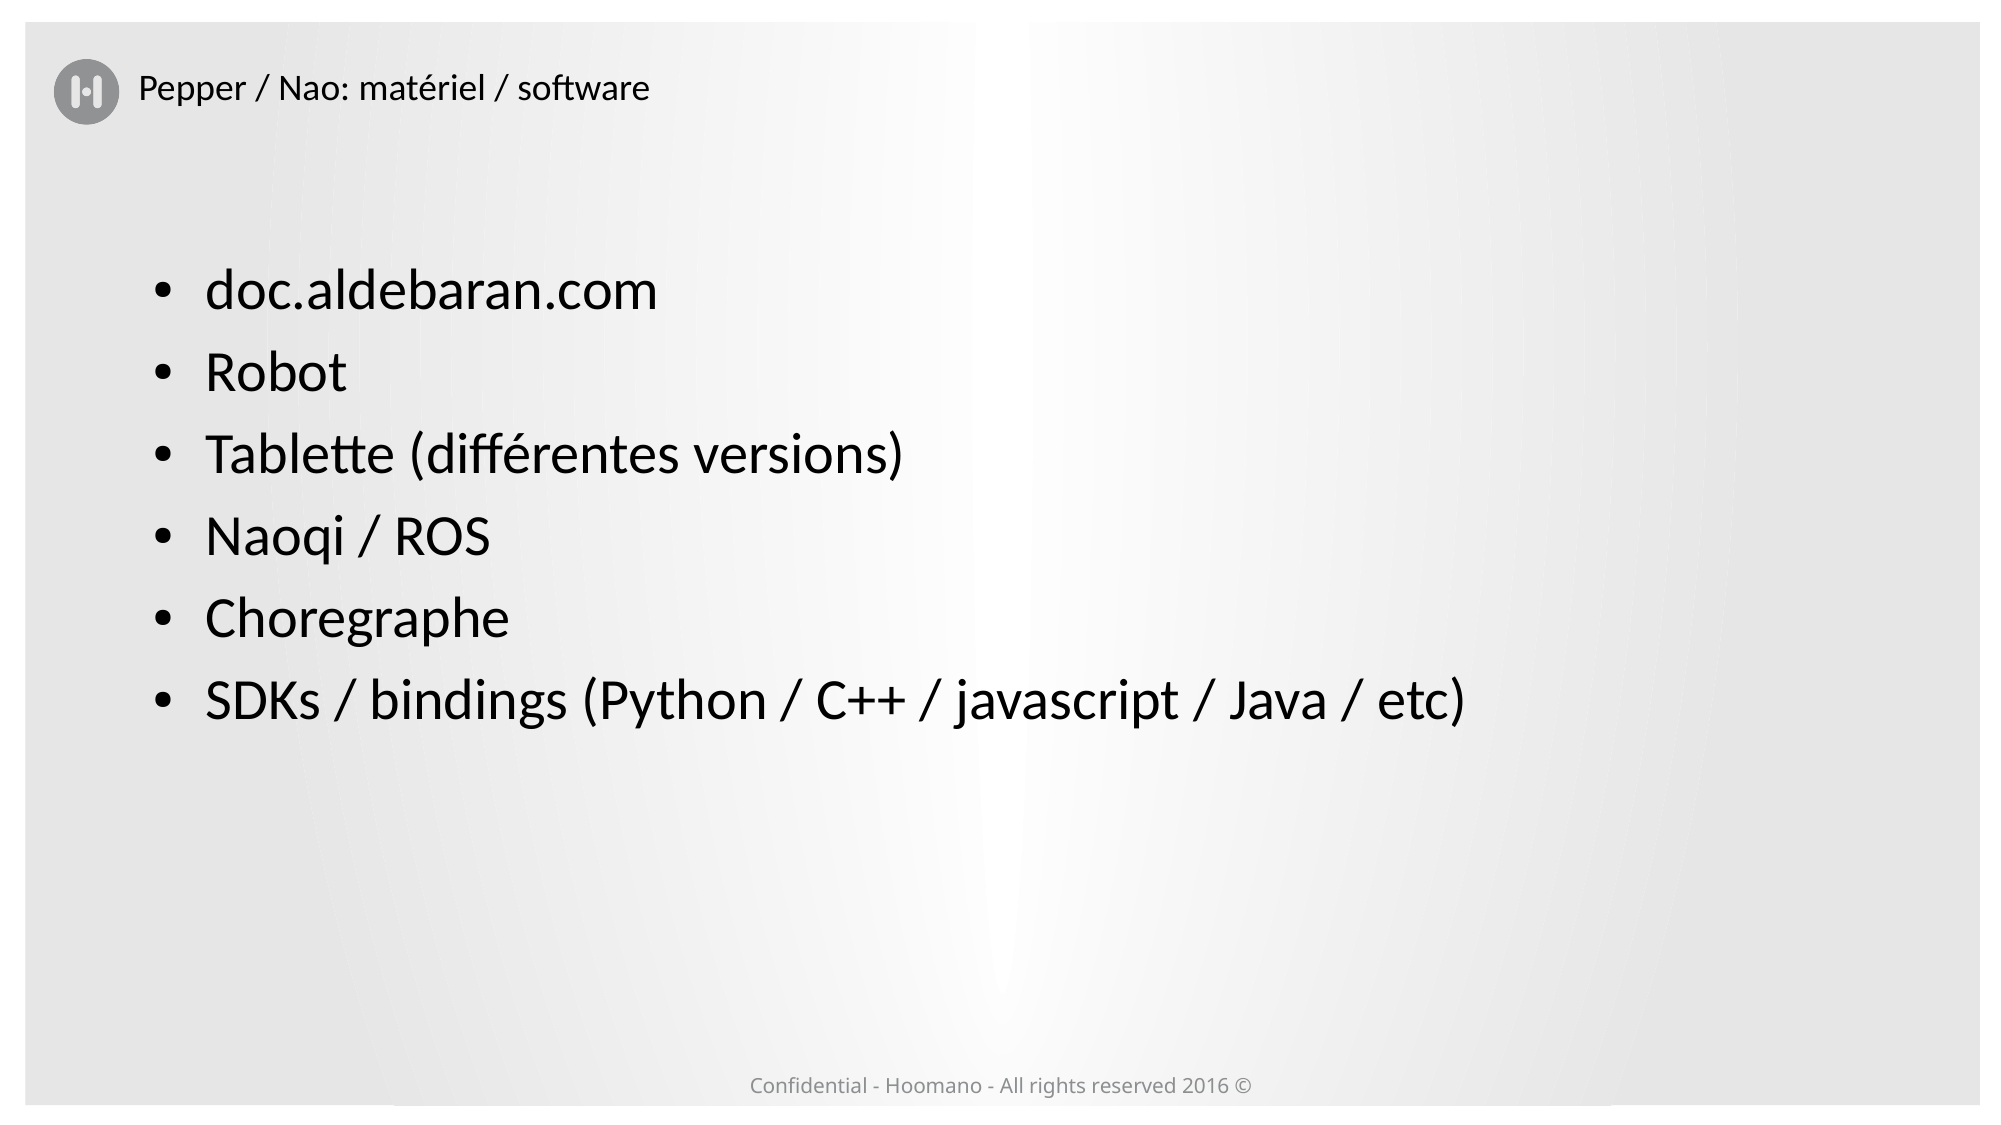

# Pepper / Nao: matériel / software
doc.aldebaran.com
Robot
Tablette (différentes versions)
Naoqi / ROS
Choregraphe
SDKs / bindings (Python / C++ / javascript / Java / etc)